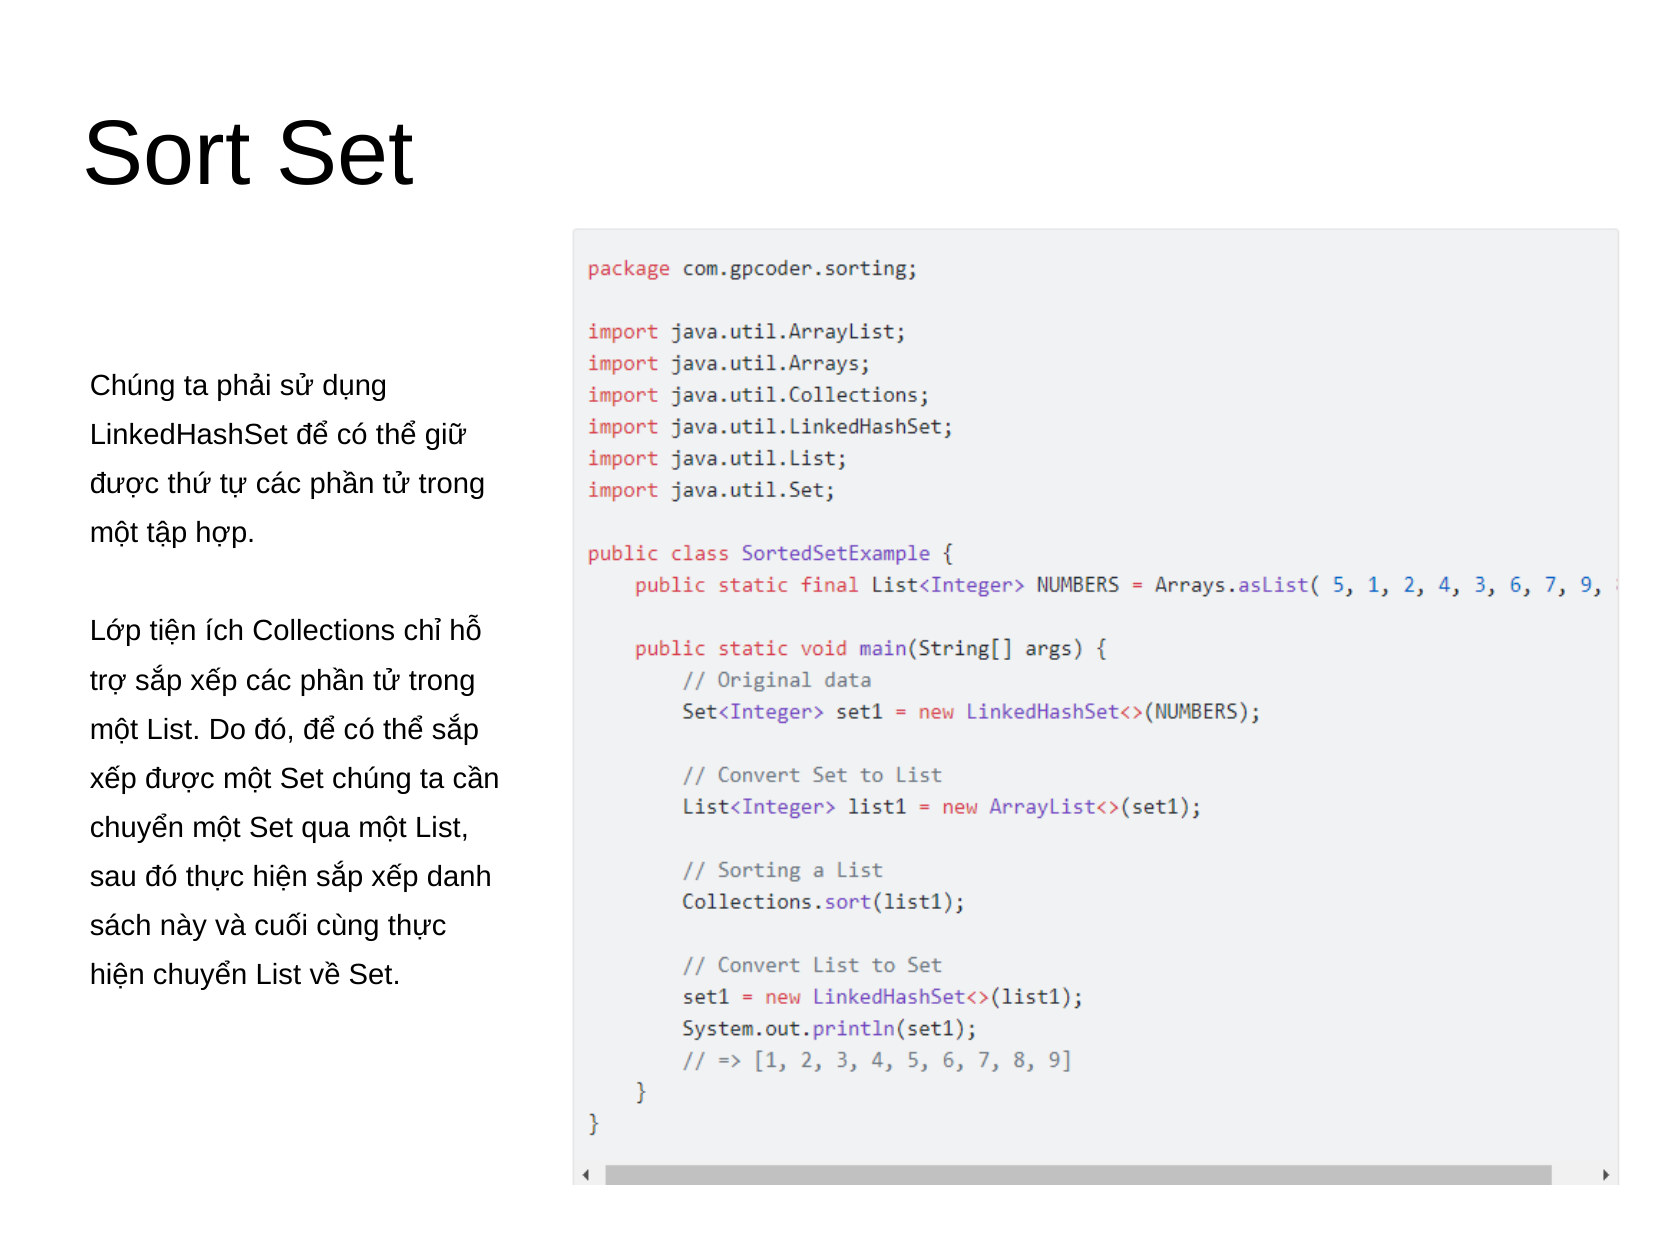

# Sort Set
Chúng ta phải sử dụng LinkedHashSet để có thể giữ được thứ tự các phần tử trong một tập hợp.
Lớp tiện ích Collections chỉ hỗ trợ sắp xếp các phần tử trong một List. Do đó, để có thể sắp xếp được một Set chúng ta cần chuyển một Set qua một List, sau đó thực hiện sắp xếp danh sách này và cuối cùng thực hiện chuyển List về Set.